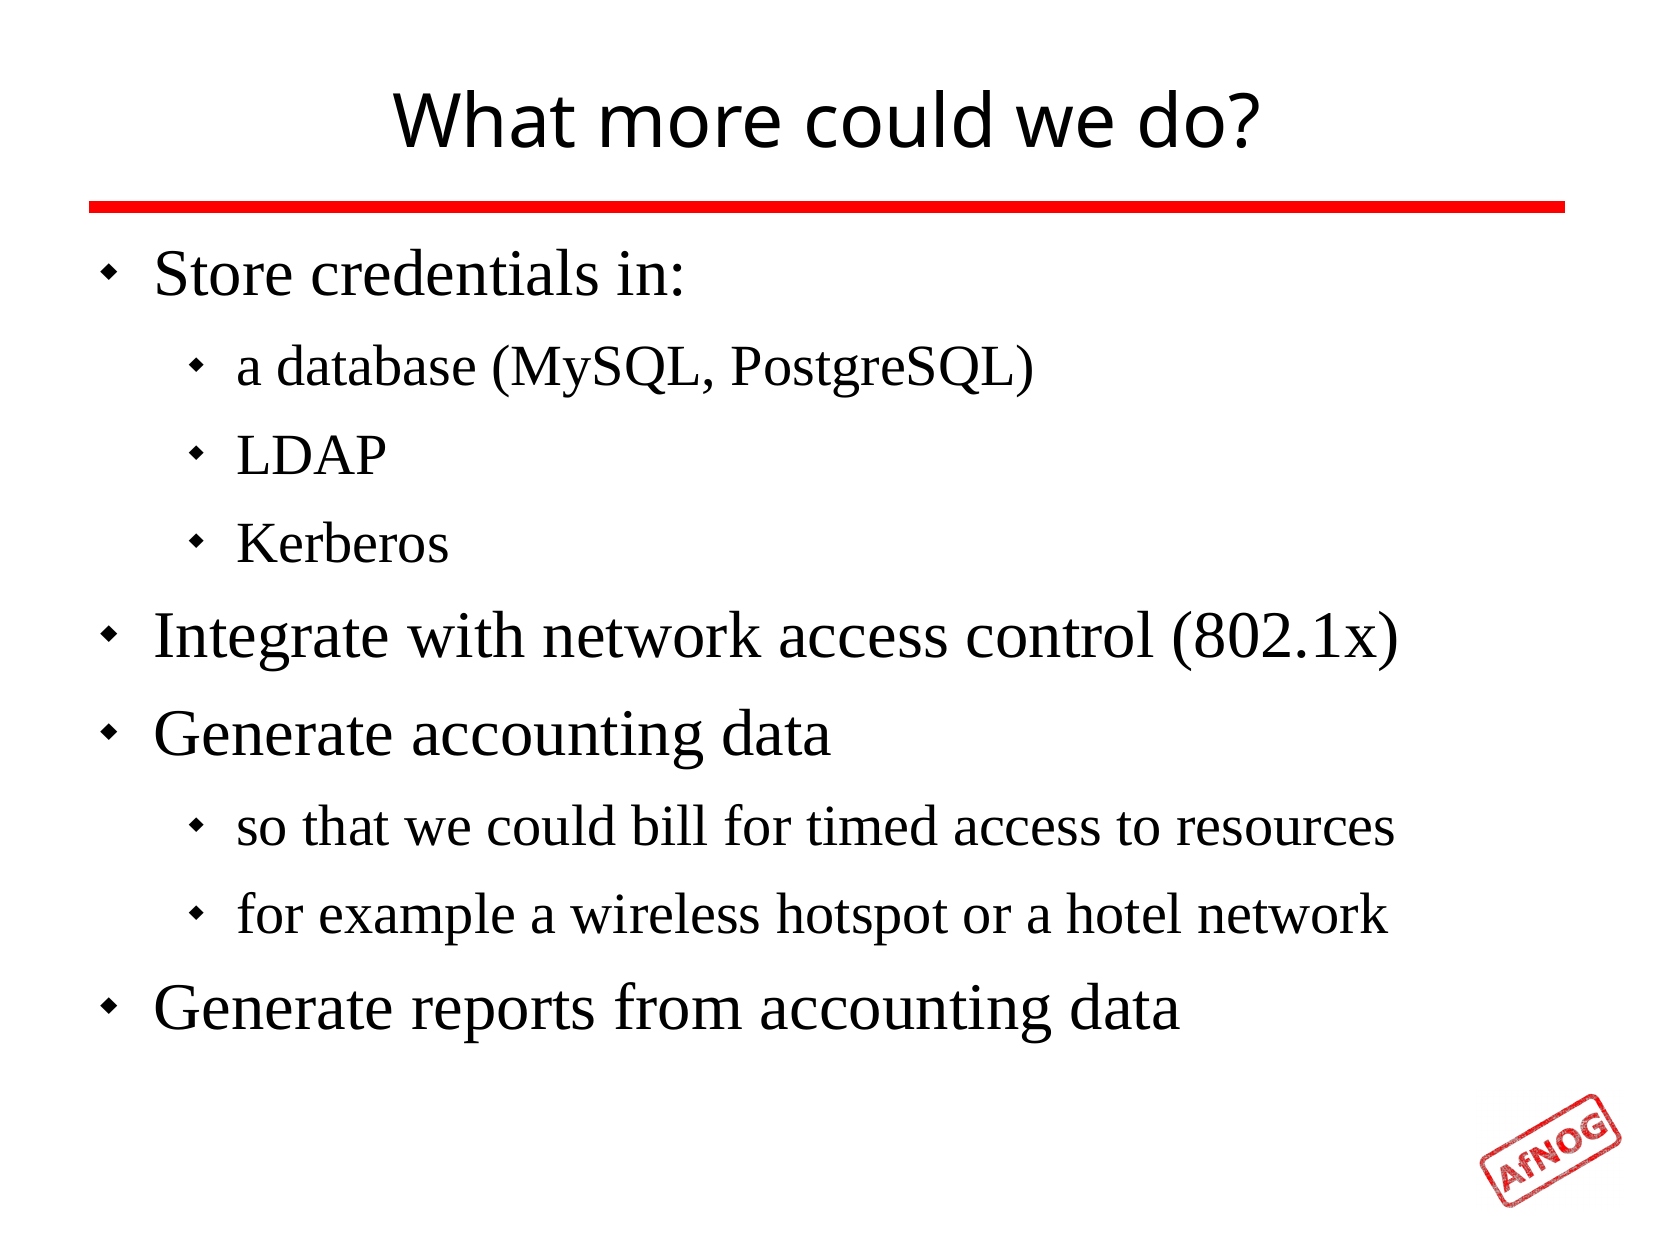

# What more could we do?
Store credentials in:
a database (MySQL, PostgreSQL)
LDAP
Kerberos
Integrate with network access control (802.1x)
Generate accounting data
so that we could bill for timed access to resources
for example a wireless hotspot or a hotel network
Generate reports from accounting data